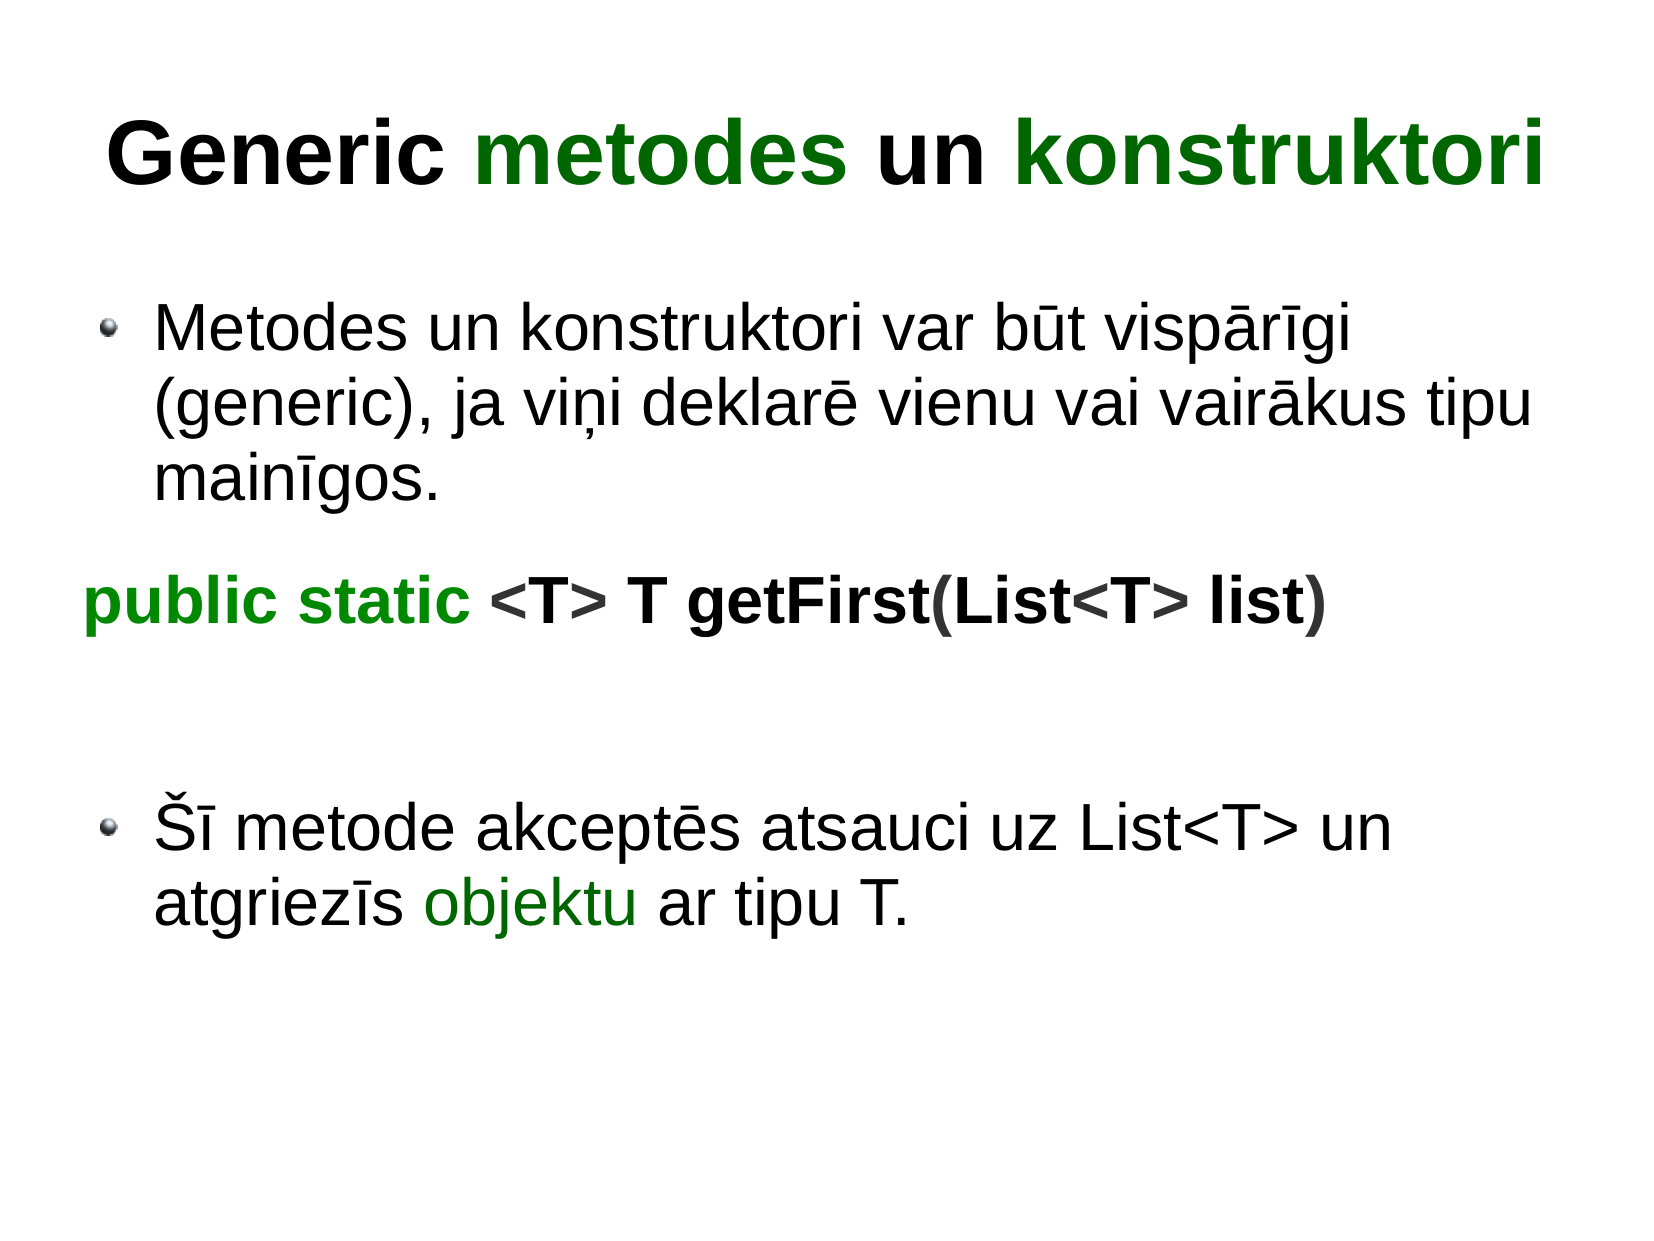

# Generic metodes un konstruktori
Metodes un konstruktori var būt vispārīgi (generic), ja viņi deklarē vienu vai vairākus tipu mainīgos.
public static <T> T getFirst(List<T> list)
Šī metode akceptēs atsauci uz List<T> un atgriezīs objektu ar tipu T.